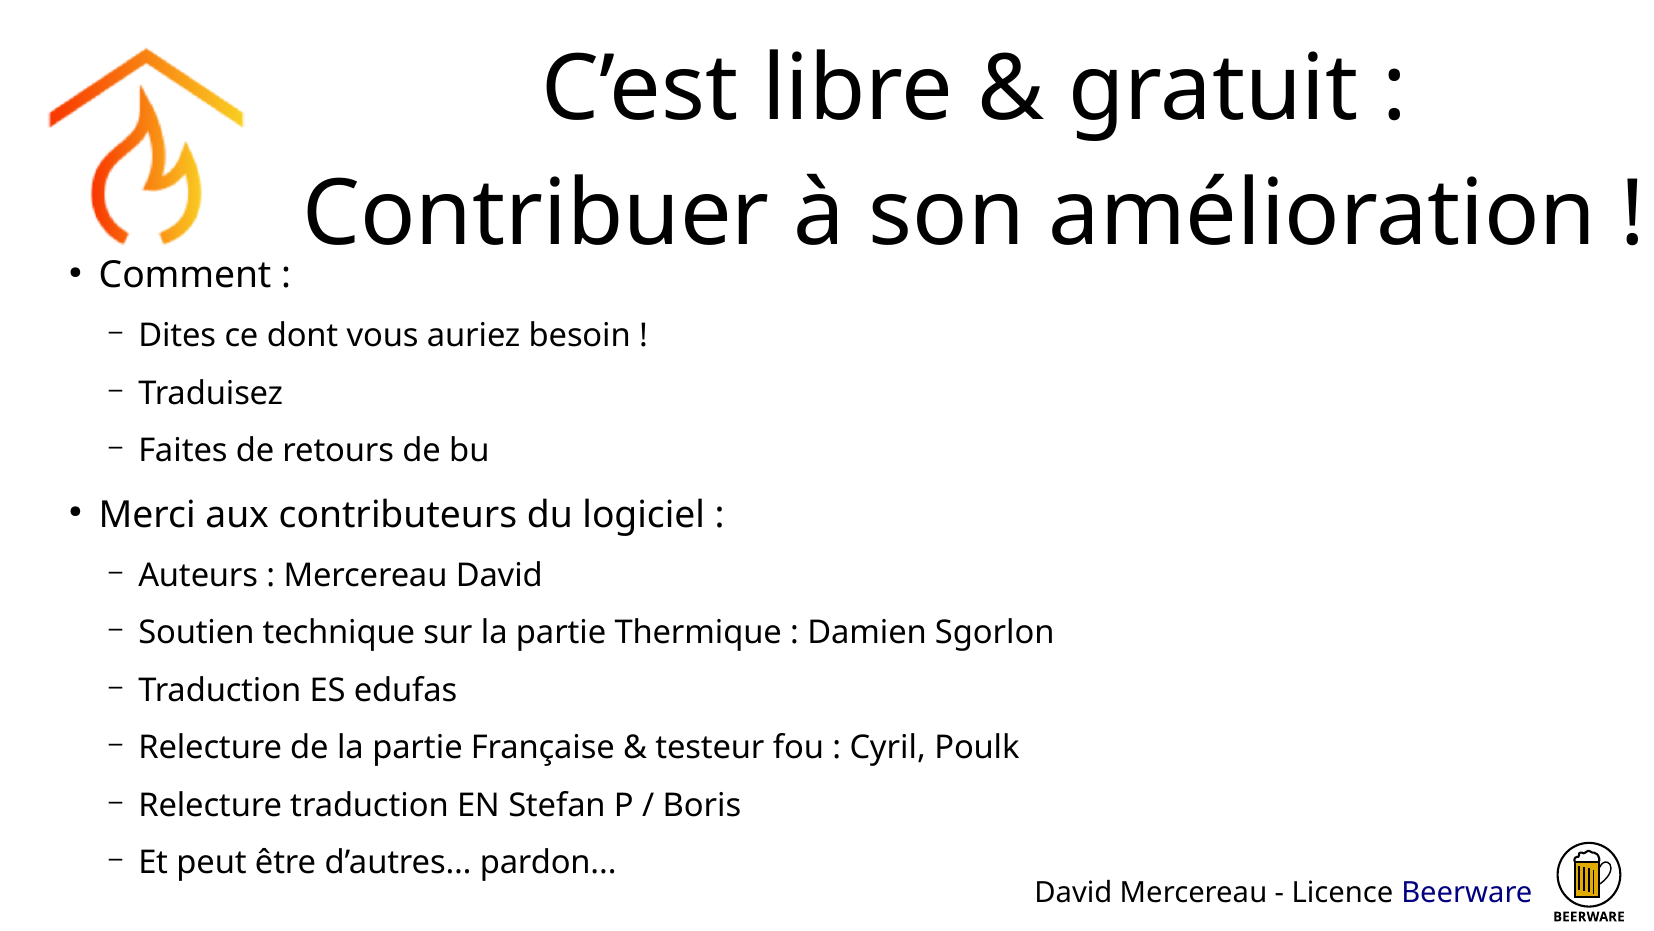

# C’est libre & gratuit : Contribuer à son amélioration !
Comment :
Dites ce dont vous auriez besoin !
Traduisez
Faites de retours de bu
Merci aux contributeurs du logiciel :
Auteurs : Mercereau David
Soutien technique sur la partie Thermique : Damien Sgorlon
Traduction ES edufas
Relecture de la partie Française & testeur fou : Cyril, Poulk
Relecture traduction EN Stefan P / Boris
Et peut être d’autres… pardon...